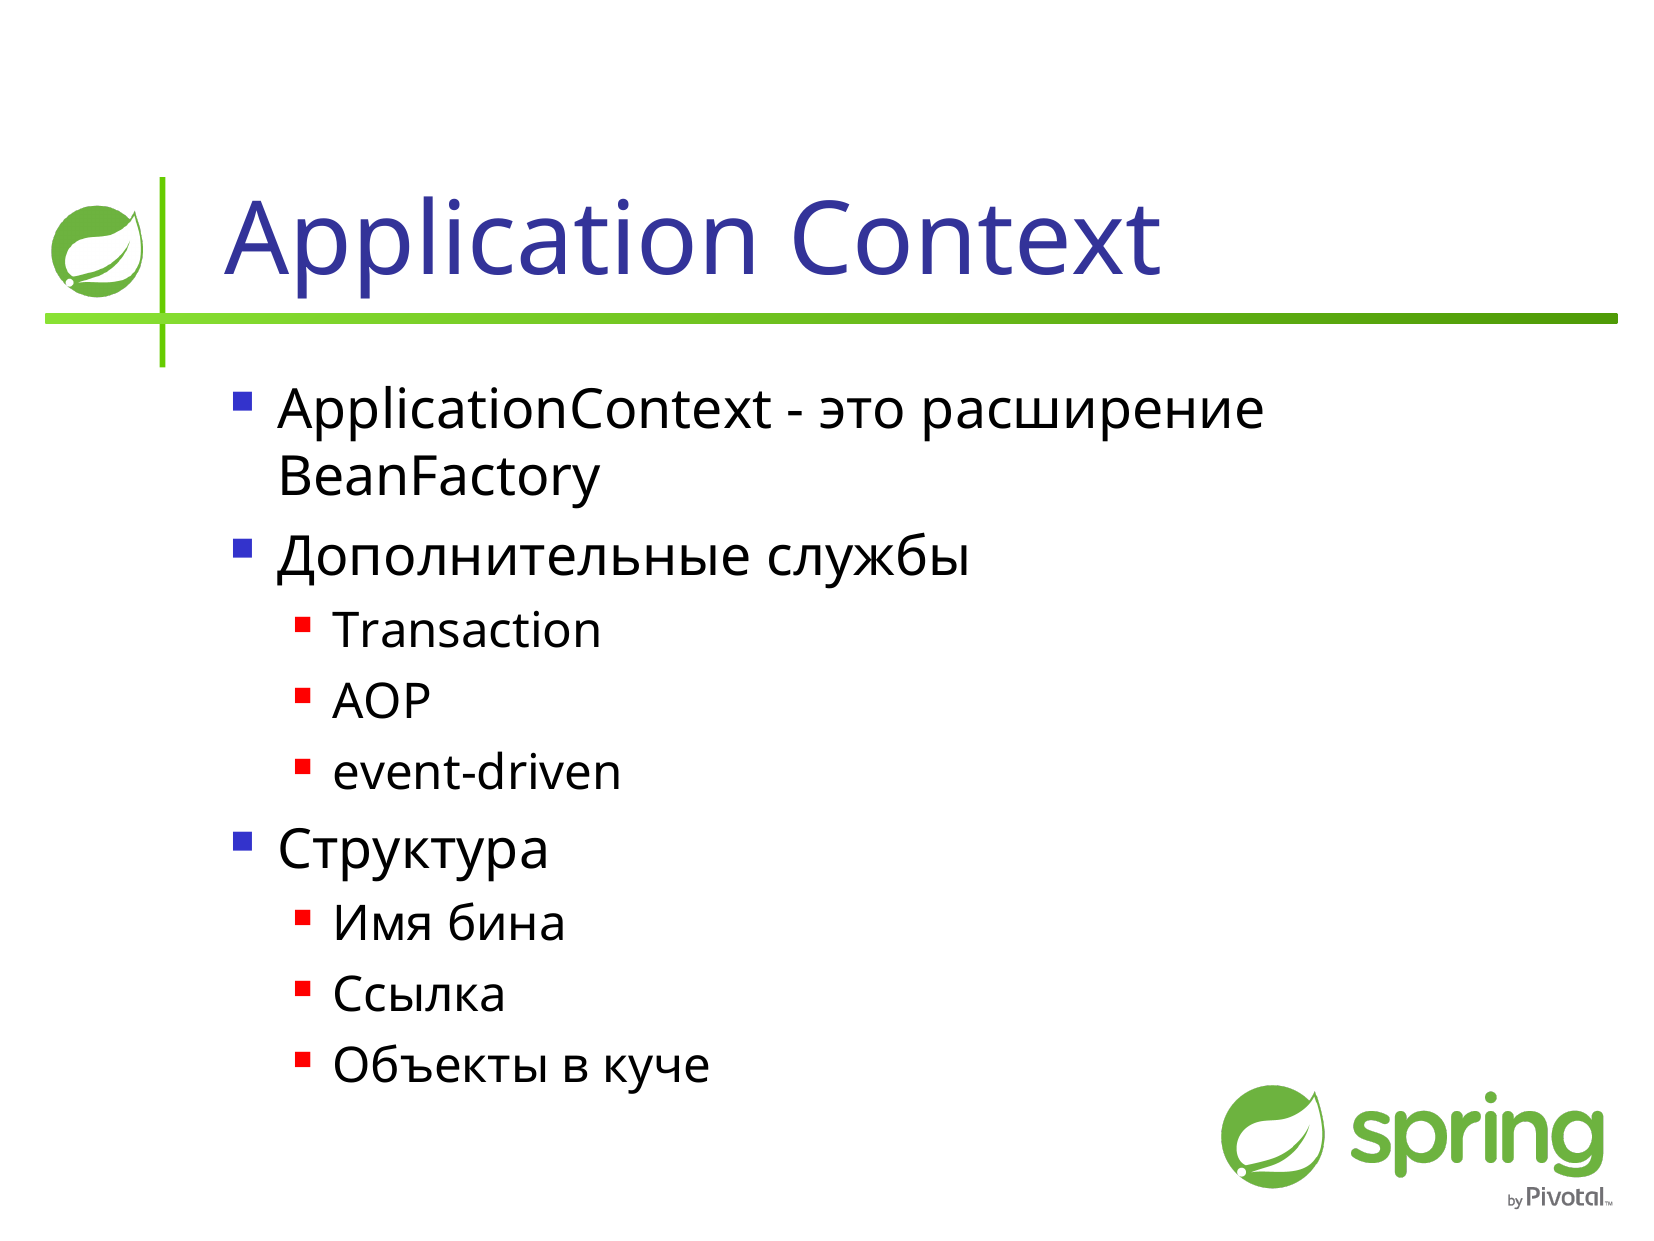

# Application Context
ApplicationContext - это расширение BeanFactory
Дополнительные службы
Transaction
AOP
event-driven
Структура
Имя бина
Ссылка
Объекты в куче